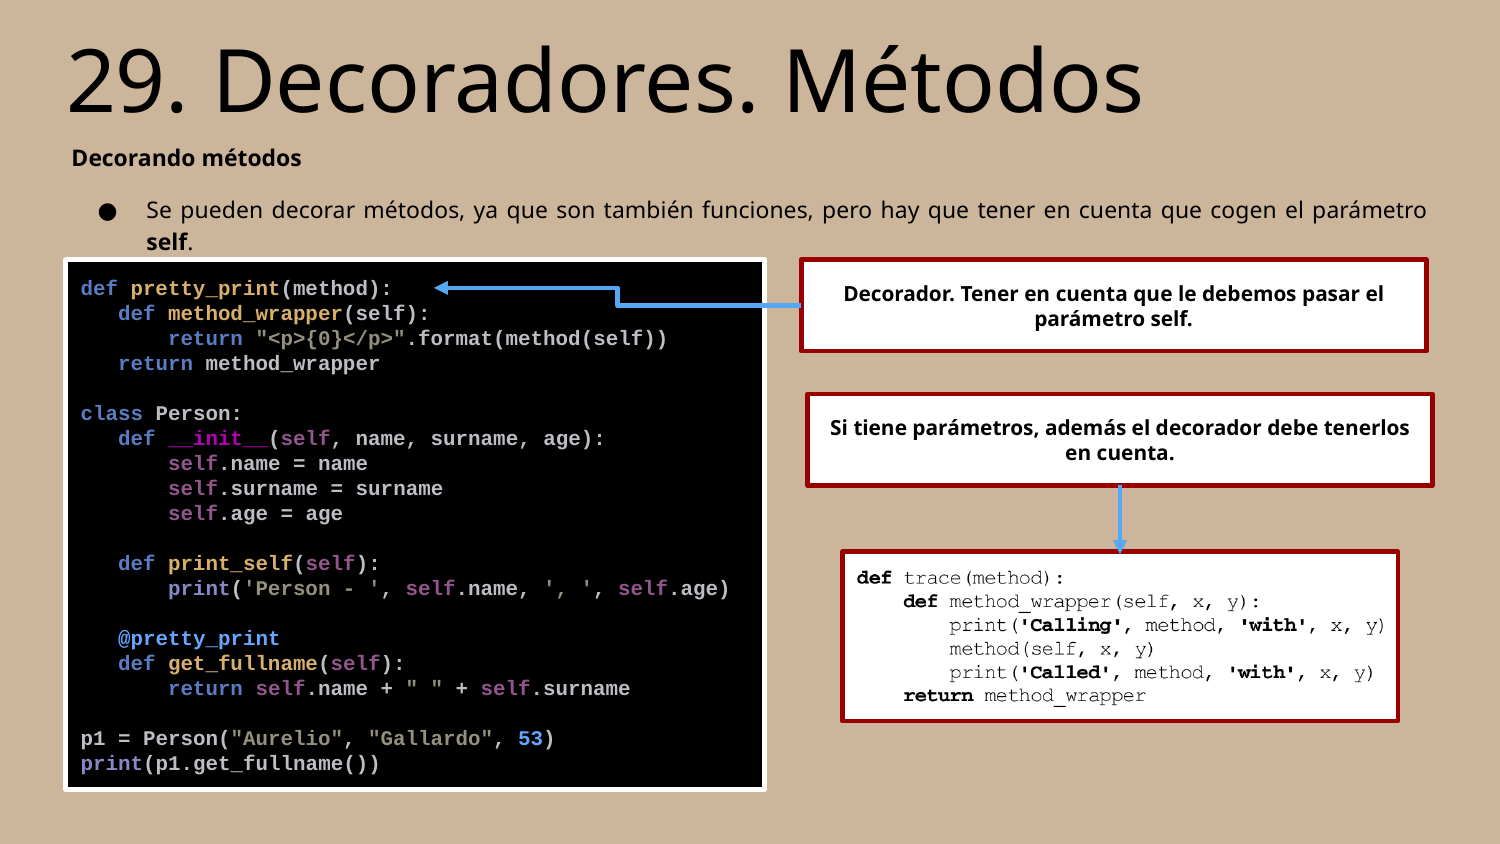

# 29. Decoradores. Métodos
Decorando métodos
Se pueden decorar métodos, ya que son también funciones, pero hay que tener en cuenta que cogen el parámetro self.
def pretty_print(method):
 def method_wrapper(self):
 return "<p>{0}</p>".format(method(self))
 return method_wrapper
class Person:
 def __init__(self, name, surname, age):
 self.name = name
 self.surname = surname
 self.age = age
 def print_self(self):
 print('Person - ', self.name, ', ', self.age)
 @pretty_print
 def get_fullname(self):
 return self.name + " " + self.surname
p1 = Person("Aurelio", "Gallardo", 53)
print(p1.get_fullname())
Decorador. Tener en cuenta que le debemos pasar el parámetro self.
Si tiene parámetros, además el decorador debe tenerlos en cuenta.